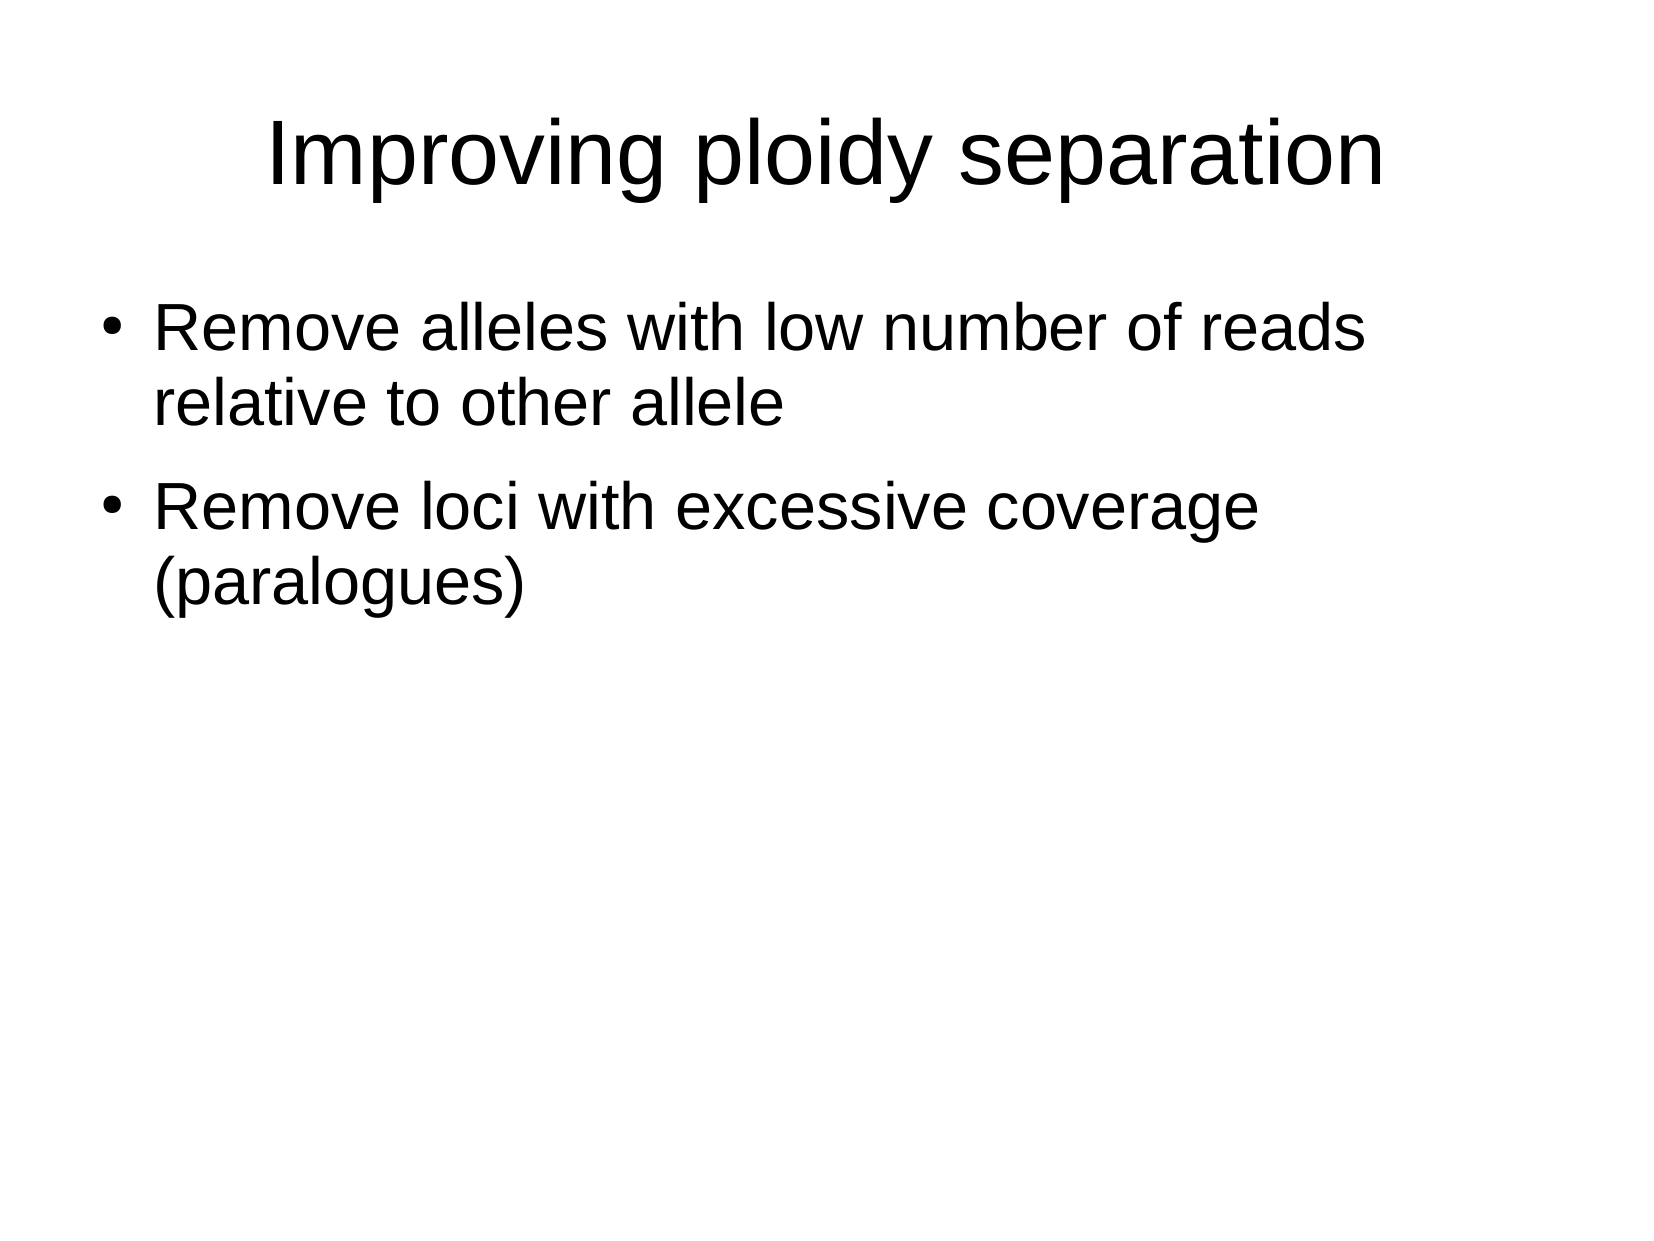

# Improving ploidy separation
Remove alleles with low number of reads relative to other allele
Remove loci with excessive coverage (paralogues)